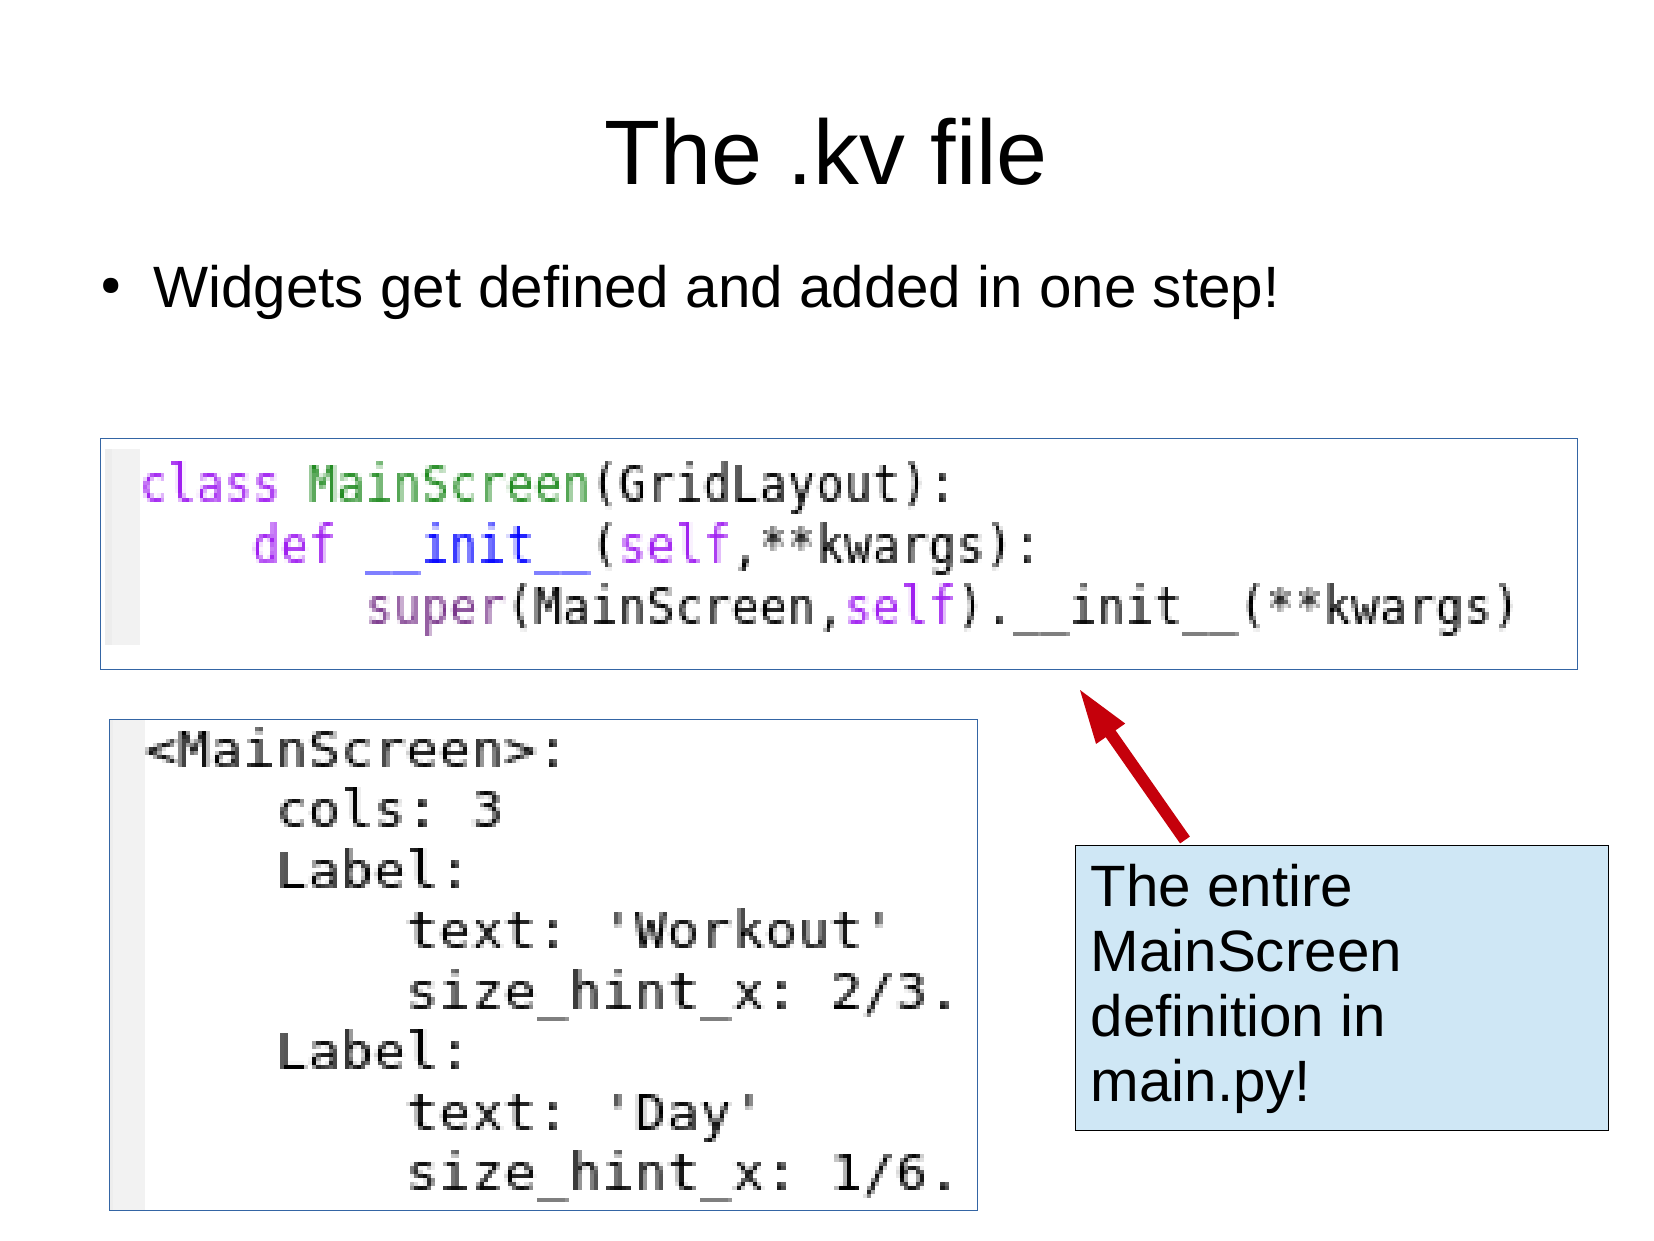

# The .kv file
Widgets get defined and added in one step!
The entire MainScreen definition in main.py!